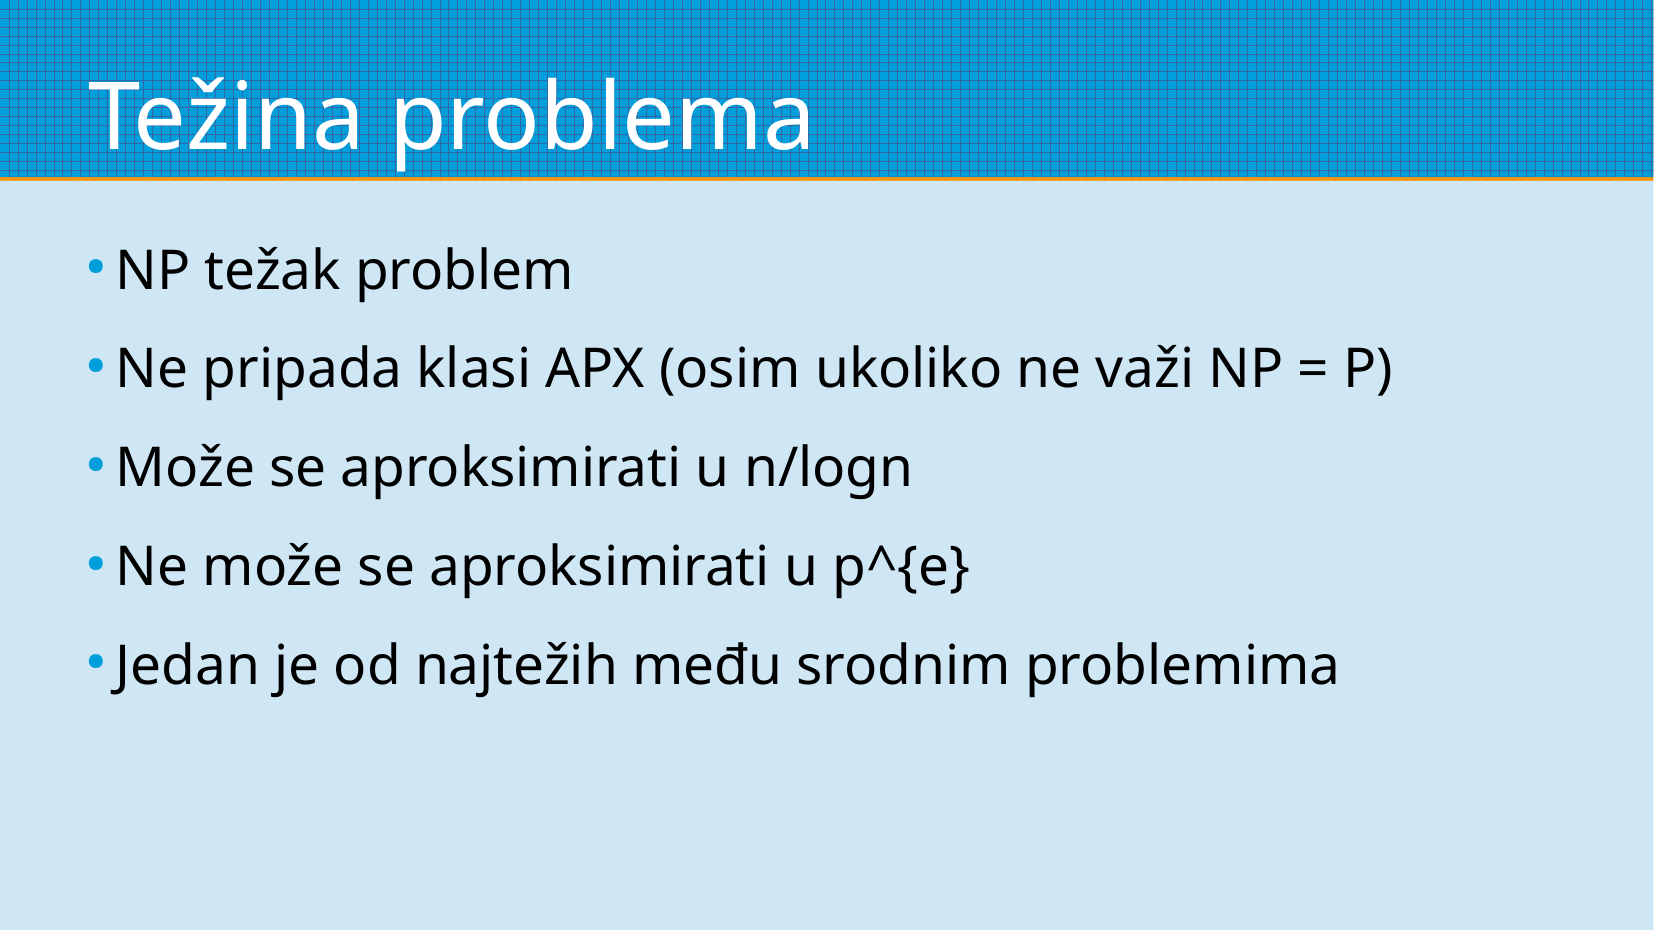

# Težina problema
NP težak problem
Ne pripada klasi APX (osim ukoliko ne važi NP = P)
Može se aproksimirati u n/logn
Ne može se aproksimirati u p^{e}
Jedan je od najtežih među srodnim problemima